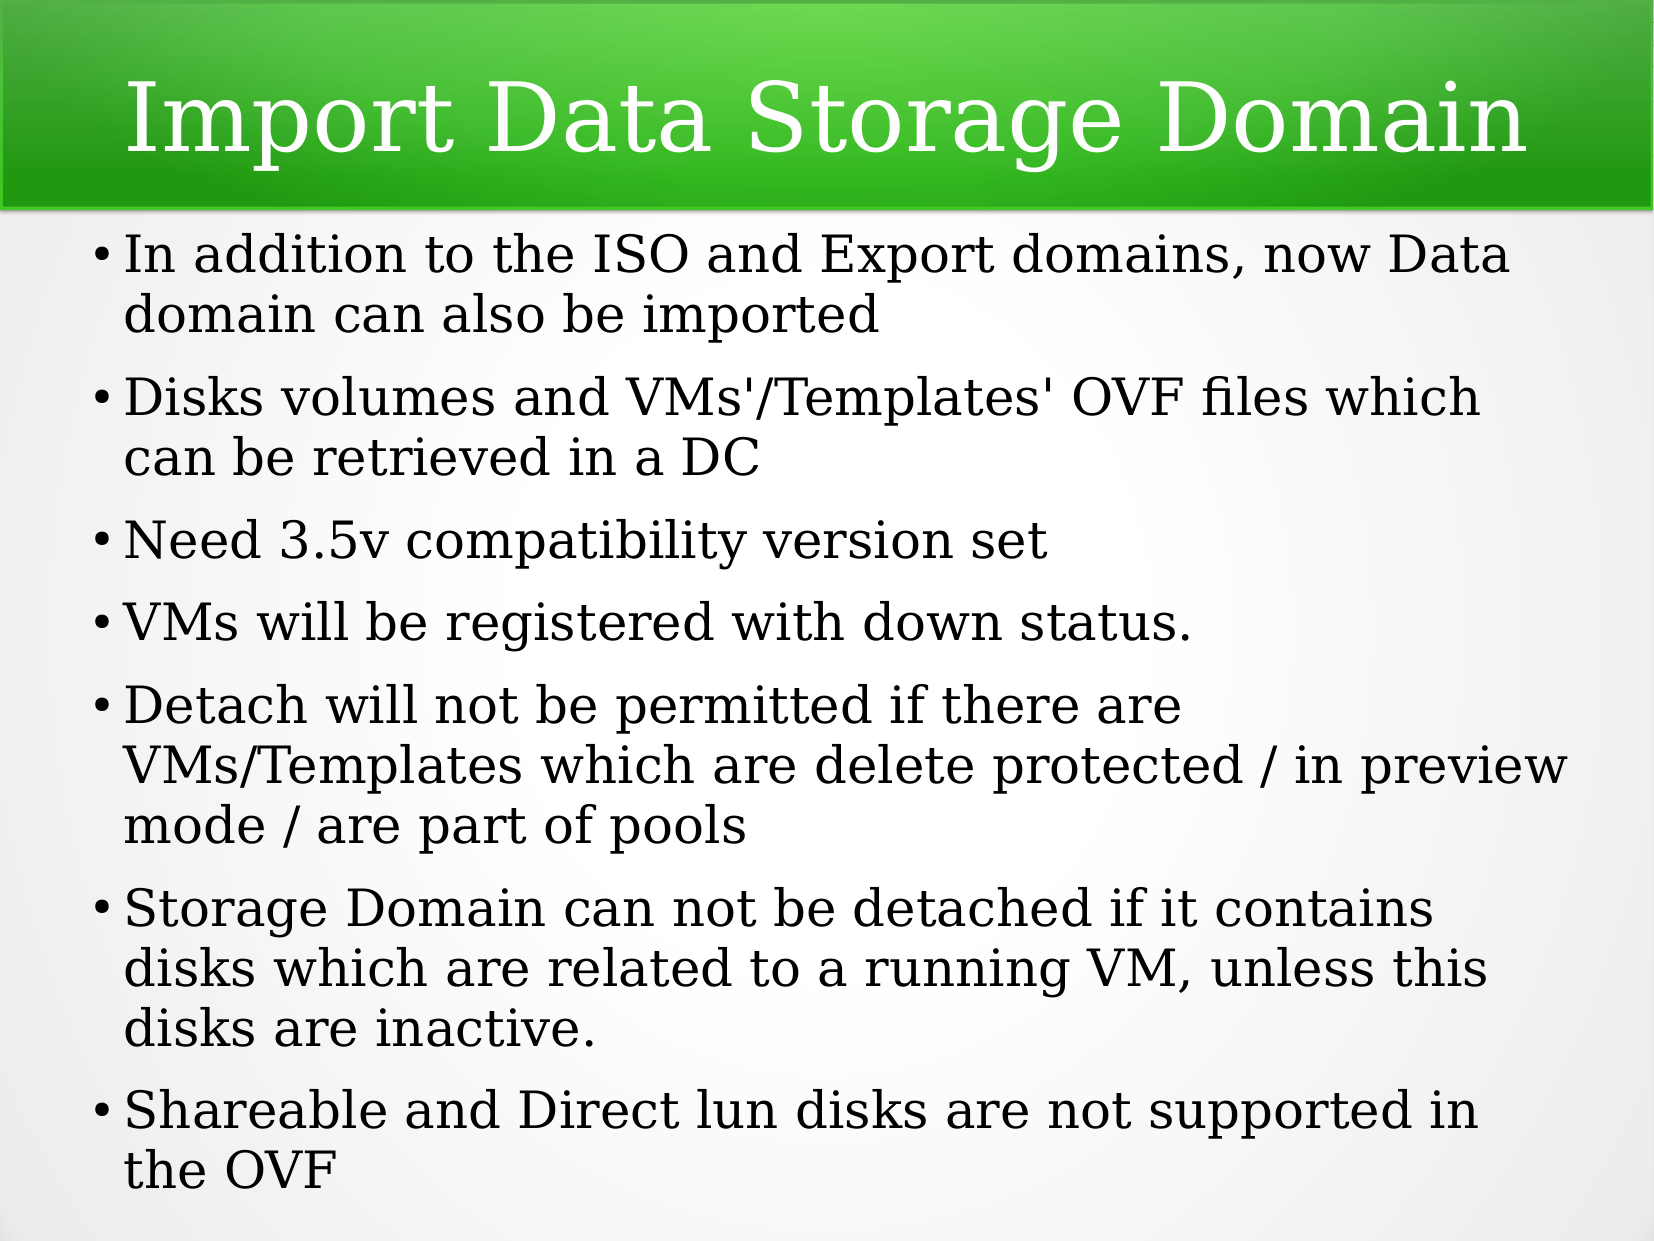

# Import Data Storage Domain
In addition to the ISO and Export domains, now Data domain can also be imported
Disks volumes and VMs'/Templates' OVF files which can be retrieved in a DC
Need 3.5v compatibility version set
VMs will be registered with down status.
Detach will not be permitted if there are VMs/Templates which are delete protected / in preview mode / are part of pools
Storage Domain can not be detached if it contains disks which are related to a running VM, unless this disks are inactive.
Shareable and Direct lun disks are not supported in the OVF